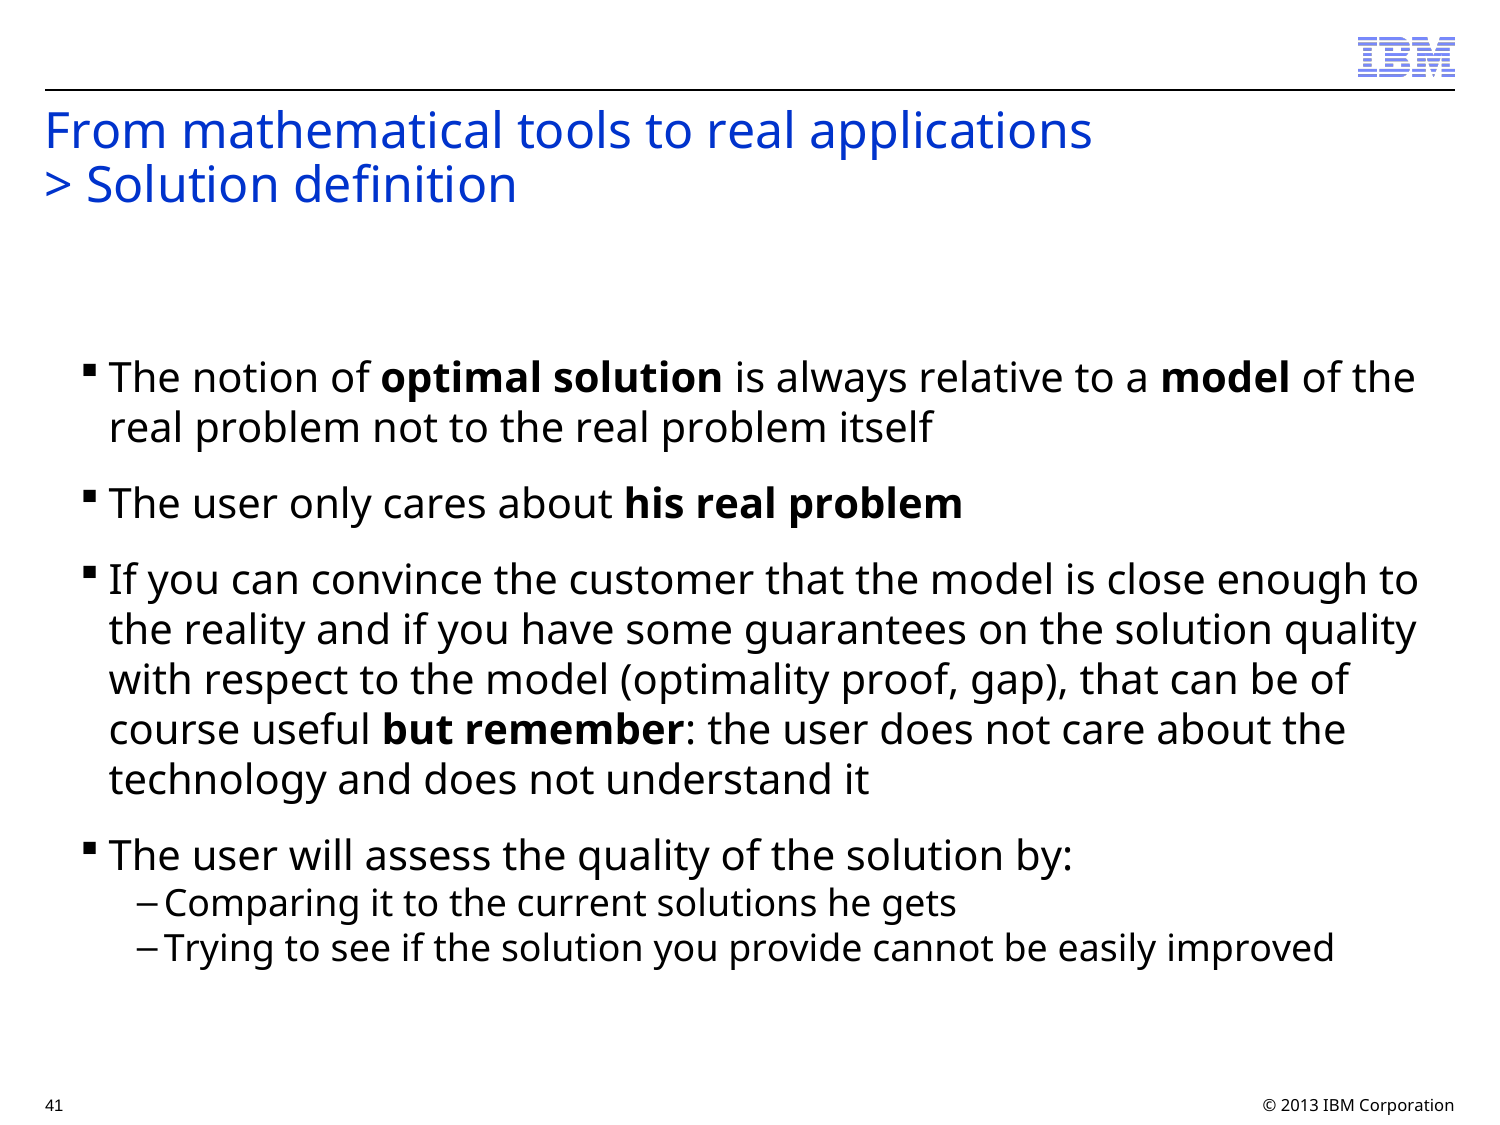

# From mathematical tools to real applications > Solution definition
The notion of optimal solution is always relative to a model of the real problem not to the real problem itself
The user only cares about his real problem
If you can convince the customer that the model is close enough to the reality and if you have some guarantees on the solution quality with respect to the model (optimality proof, gap), that can be of course useful but remember: the user does not care about the technology and does not understand it
The user will assess the quality of the solution by:
Comparing it to the current solutions he gets
Trying to see if the solution you provide cannot be easily improved
41